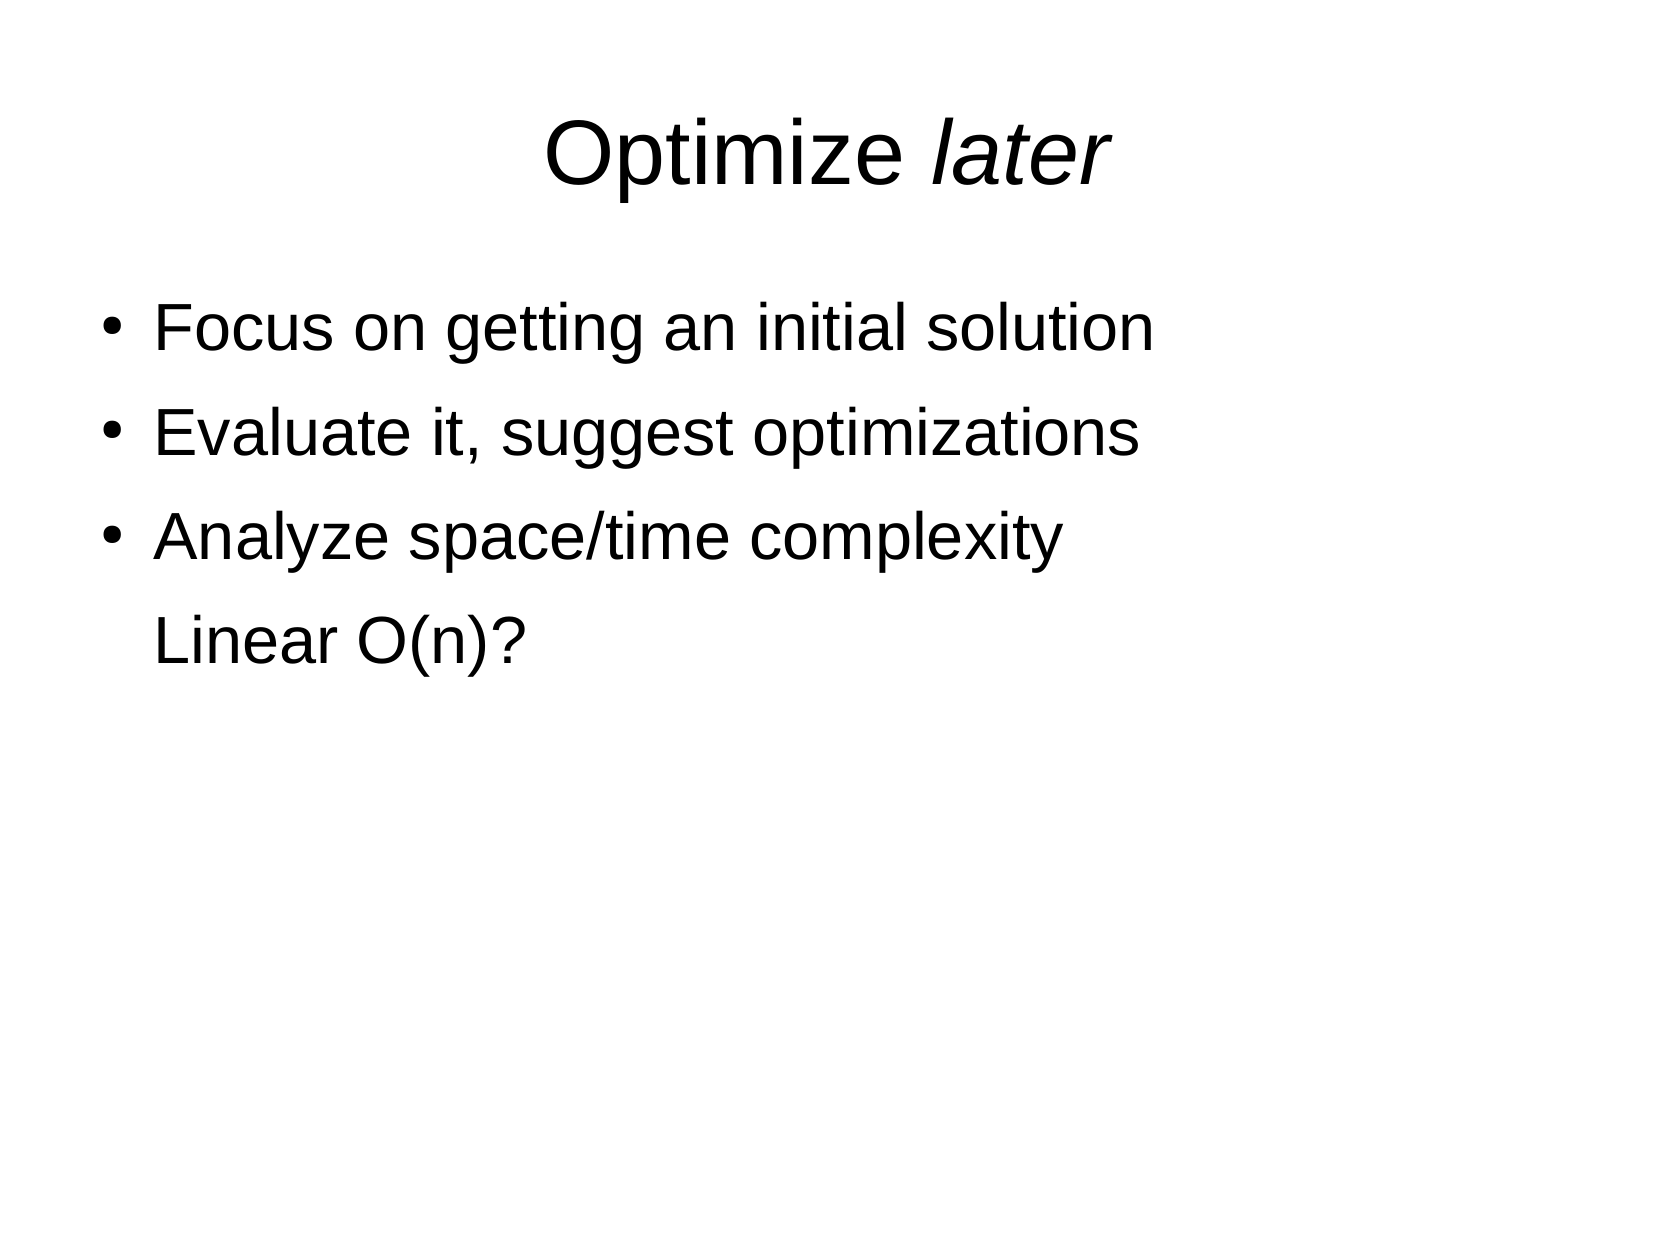

# Optimize later
Focus on getting an initial solution
Evaluate it, suggest optimizations
Analyze space/time complexity
Linear O(n)?